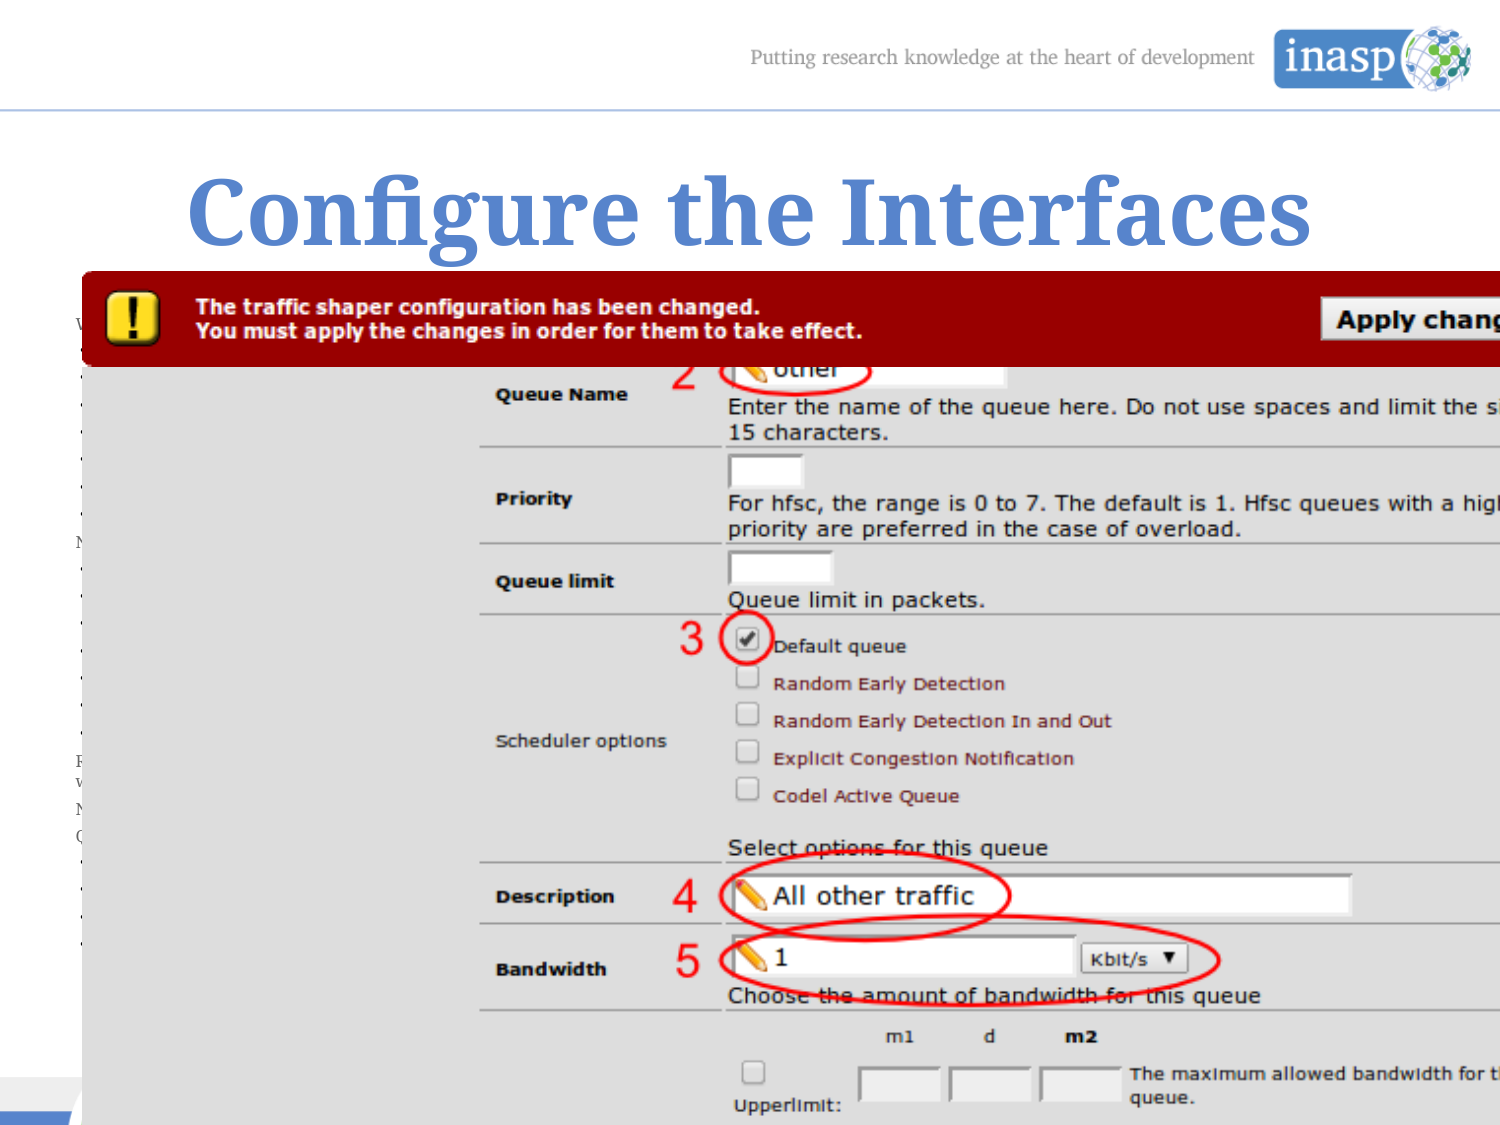

# Configure the Interfaces
We need to set the total bandwidth and the scheduler on each interface:
Open the pfSense webConfigurator and log in.
From the menu choose Firewall/Traffic Shaper.
Click on the WAN interface.
Check the box Enable/disable discipline and its children.
Ensure that the scheduler type is set to HFSC.
Set the Bandwidth to 256 Kbit/s.
Click on the Save button.
Now we need to add a queue to the interface.
Click on the Add new queue button.
Check the box Enable/Disable queue and its children.
For the Queue Name enter Other.
Check the box Default queue.
For the Description enter All other traffic.
For the Bandwidth enter 20 and choose %. * This is the WAN interface, so we are configuring the upstream bandwidth.
Click on the Save button.
Repeat the whole process for the LAN interface, but set the Bandwidth of the interface to 1024 Kbit/s instead of 256. Create a queue called other on the LAN interface as well, but with the Bandwidth set to 17.5%.
Notice that pfSense tells you that you need to apply the changes to the traffic shaper configuration. Click on the Apply button.
Questions:
Why do we have to create a queue?
Why do we have to make it the Default queue?
What speed will traffic be limited to on this interface?
Which queue will all traffic be placed into, and why?